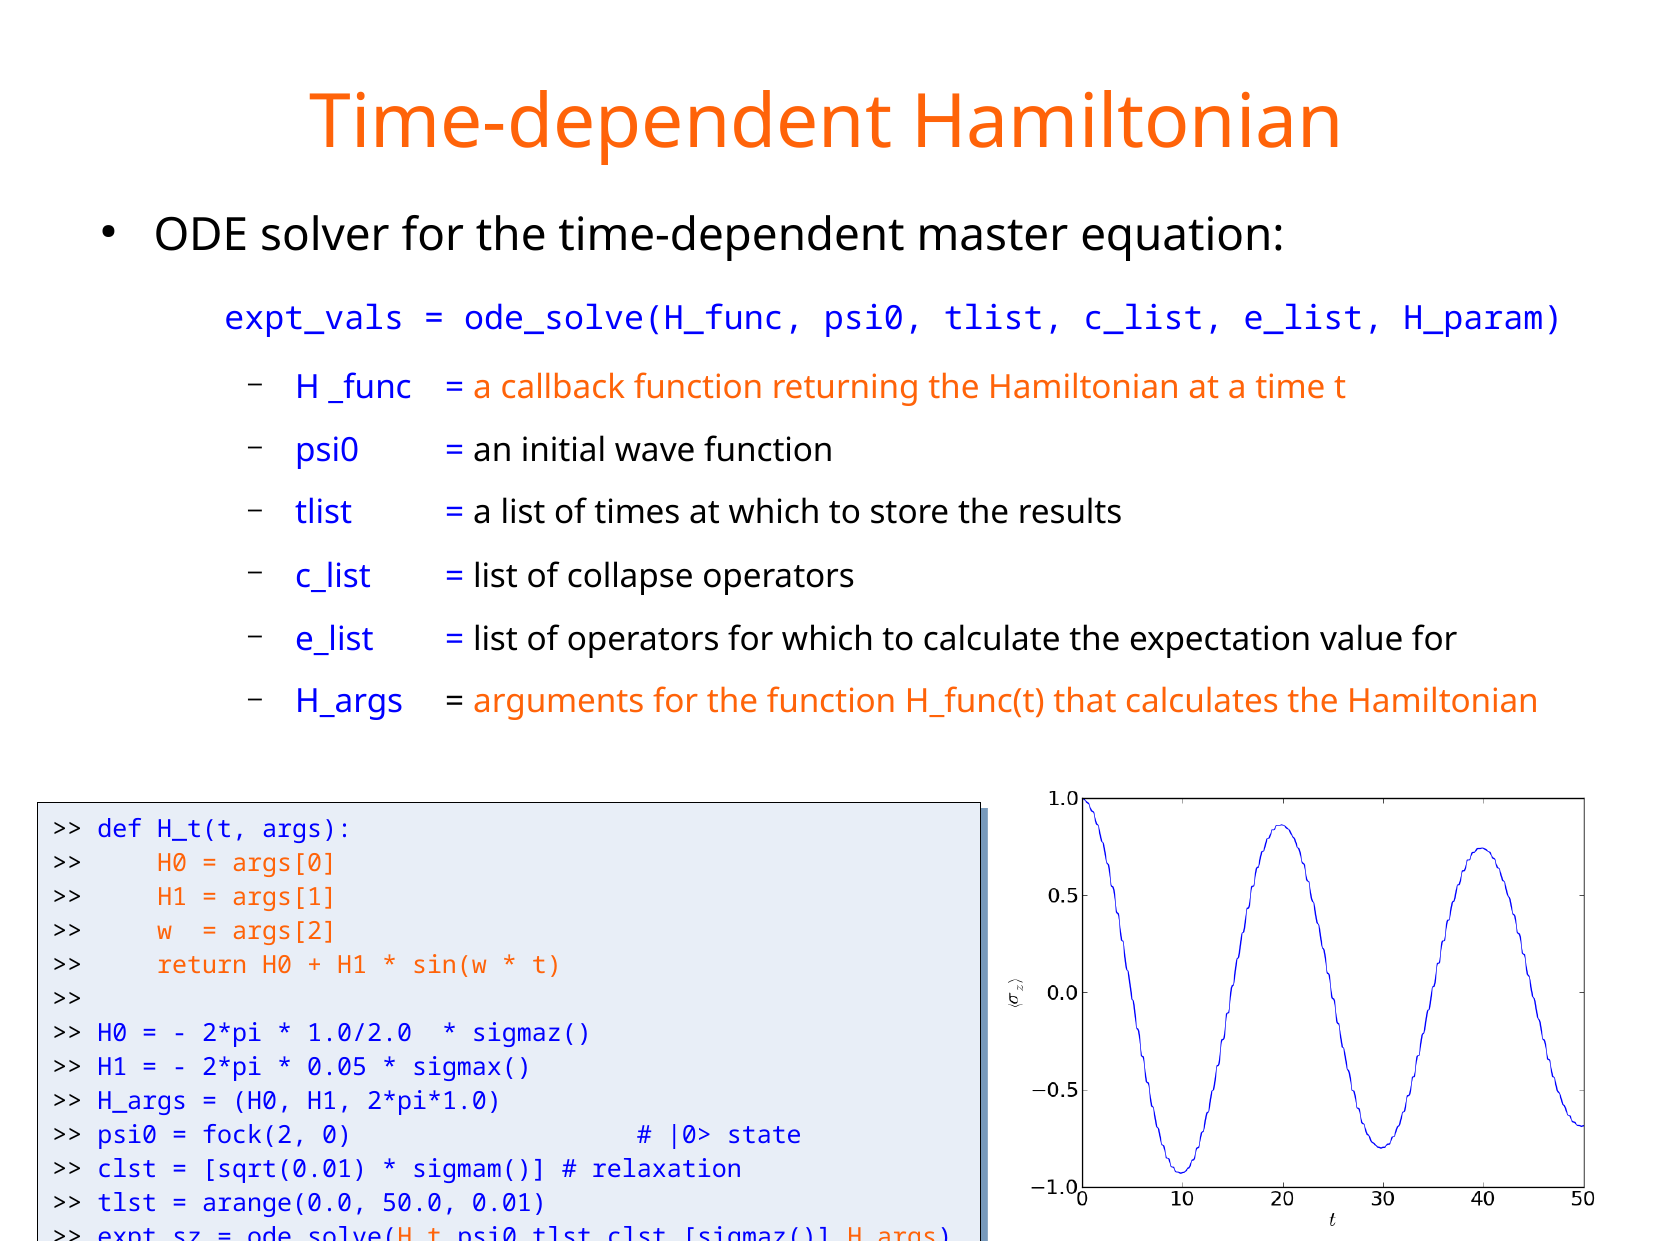

# Time-dependent Hamiltonian
ODE solver for the time-dependent master equation:
expt_vals = ode_solve(H_func, psi0, tlist, c_list, e_list, H_param)
H _func	= a callback function returning the Hamiltonian at a time t
psi0 		= an initial wave function
tlist 		= a list of times at which to store the results
c_list 	= list of collapse operators
e_list	= list of operators for which to calculate the expectation value for
H_args	= arguments for the function H_func(t) that calculates the Hamiltonian
Example: Rabi oscillations with damping
>> def H_t(t, args):
>> H0 = args[0]
>> H1 = args[1]
>> w = args[2]
>> return H0 + H1 * sin(w * t)
>>
>> H0 = - 2*pi * 1.0/2.0 * sigmaz()
>> H1 = - 2*pi * 0.05 * sigmax()
>> H_args = (H0, H1, 2*pi*1.0)
>> psi0 = fock(2, 0) # |0> state
>> clst = [sqrt(0.01) * sigmam()] # relaxation
>> tlst = arange(0.0, 50.0, 0.01)
>> expt_sz = ode_solve(H_t,psi0,tlst,clst,[sigmaz()],H_args)
15